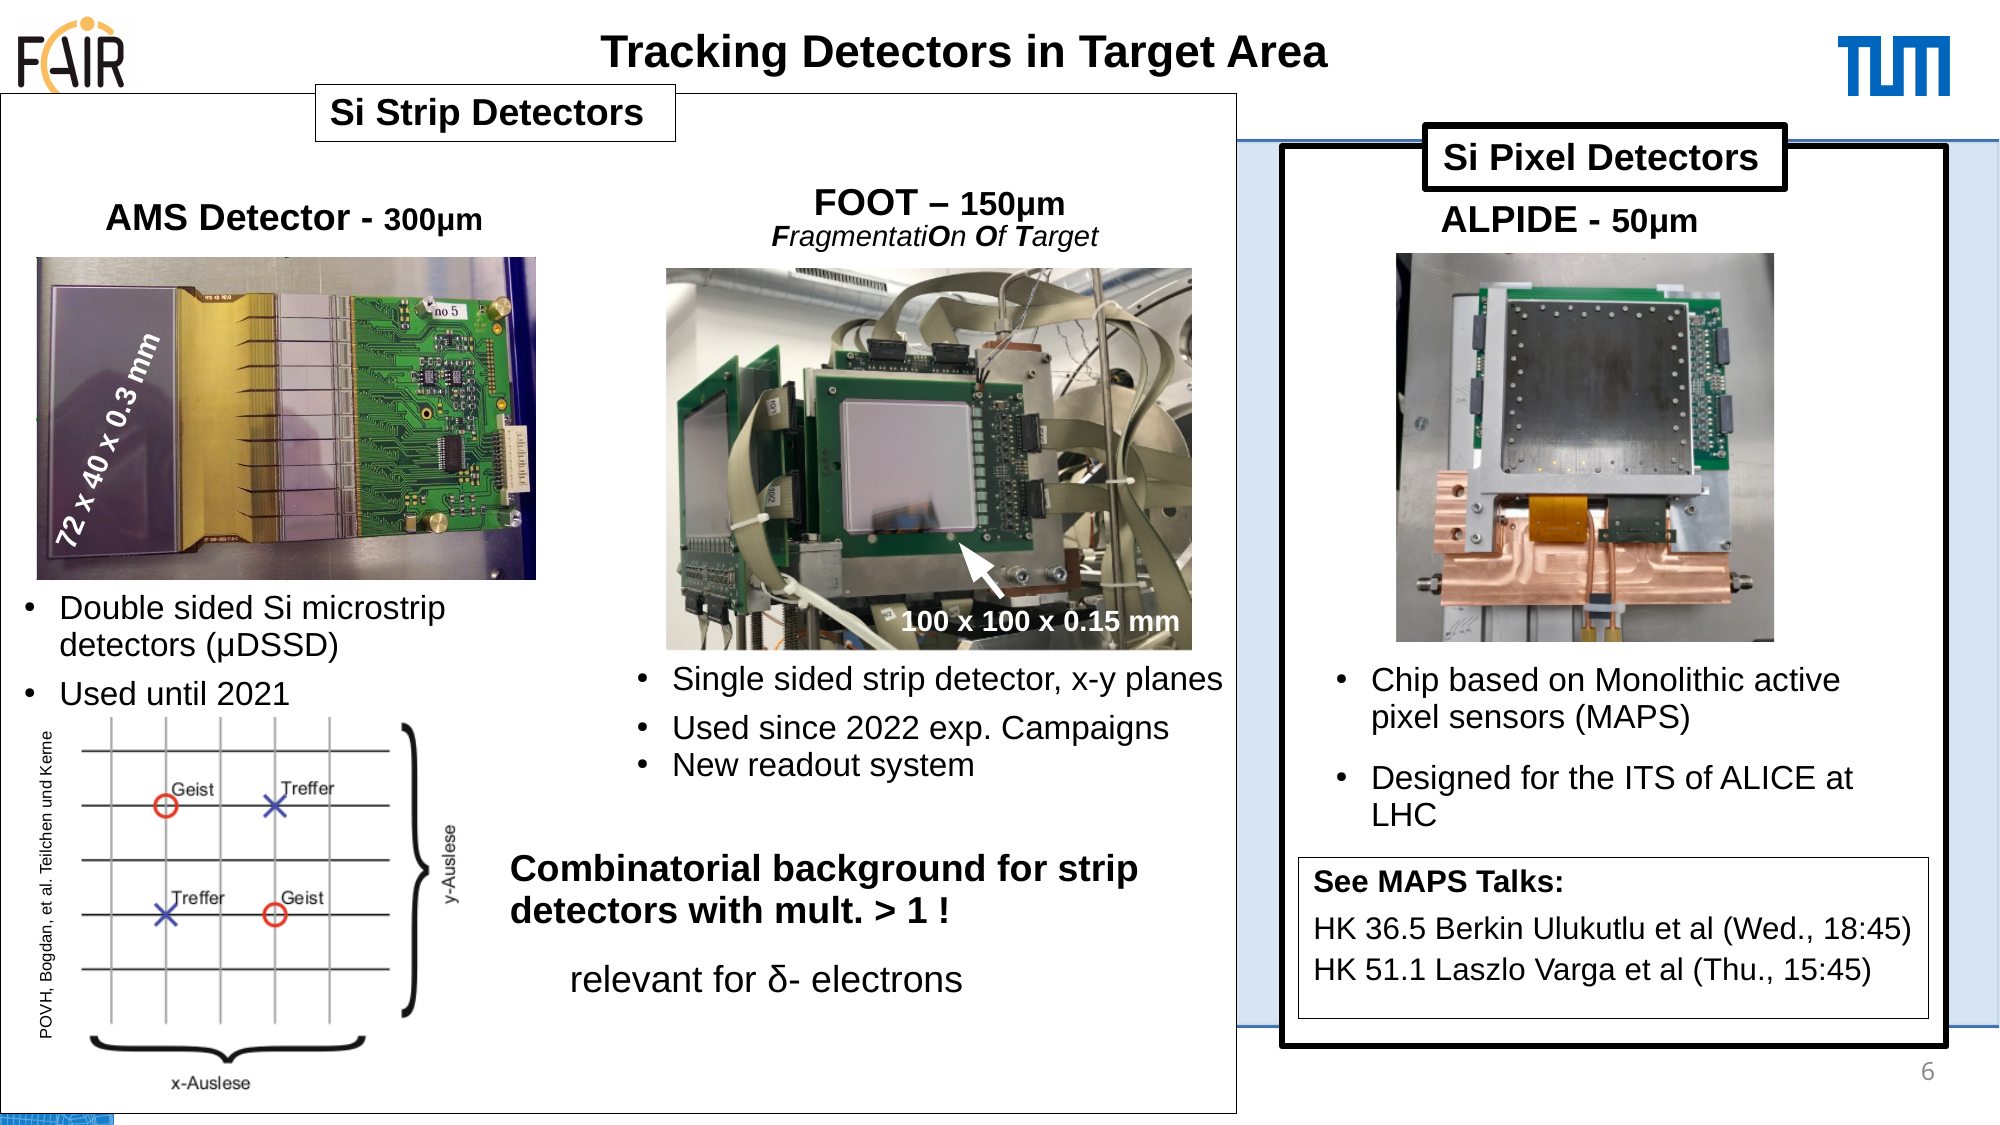

Tracking Detectors in Target Area
Si Strip Detectors
Si Pixel Detectors
FOOT – 150μm
AMS Detector - 300μm
ALPIDE - 50μm
FragmentatiOn Of Target
100 x 100 x 0.15 mm
72 x 40 x 0.3 mm
Double sided Si microstrip detectors (μDSSD)
Used until 2021
Single sided strip detector, x-y planes
Used since 2022 exp. Campaigns
New readout system
Chip based on Monolithic active pixel sensors (MAPS)
Designed for the ITS of ALICE at LHC
POVH, Bogdan, et al. Teilchen und Kerne
Combinatorial background for strip detectors with mult. > 1 !
See MAPS Talks:
HK 36.5 Berkin Ulukutlu et al (Wed., 18:45)
HK 51.1 Laszlo Varga et al (Thu., 15:45)
relevant for δ- electrons
6